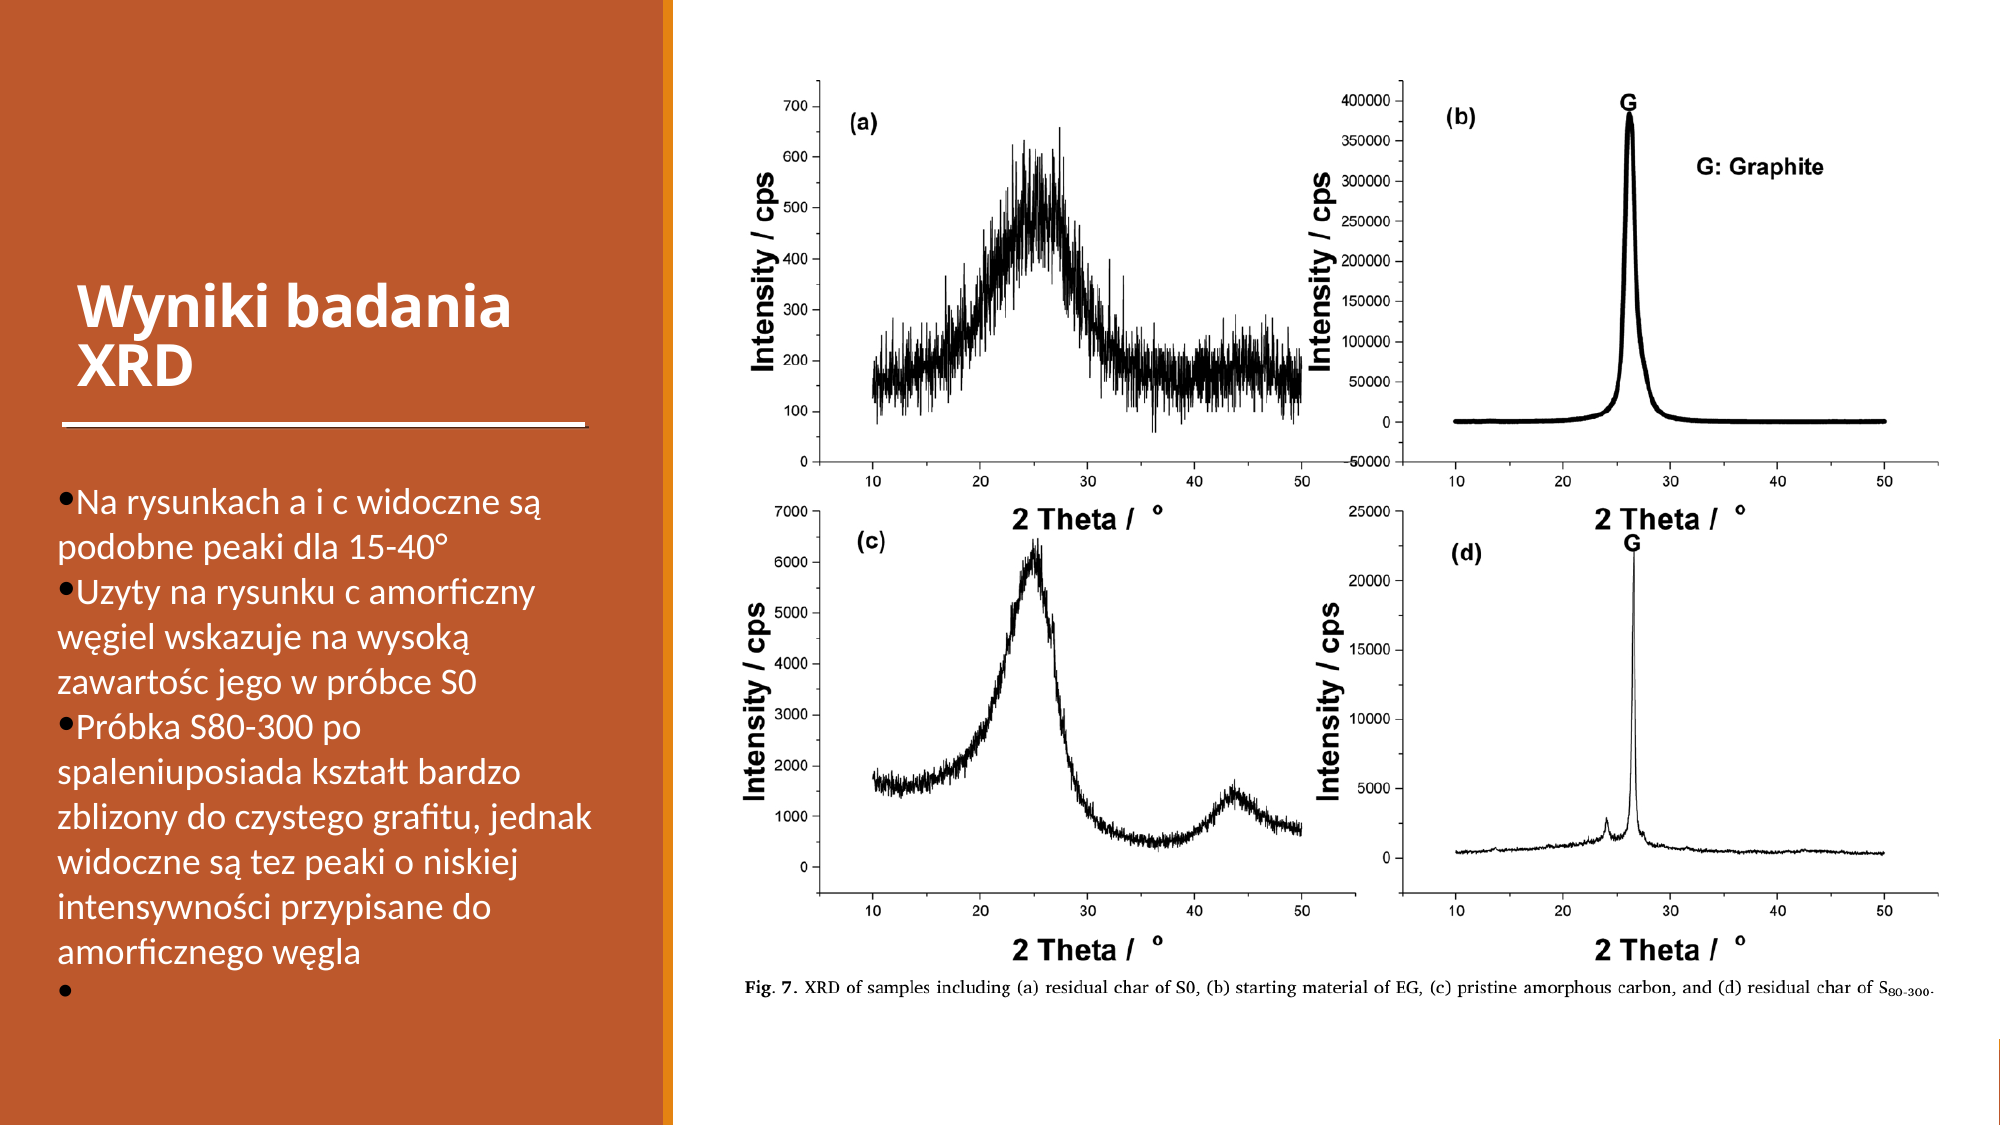

# Wyniki badania XRD
Na rysunkach a i c widoczne są podobne peaki dla 15-40°
Uzyty na rysunku c amorficzny węgiel wskazuje na wysoką zawartośc jego w próbce S0
Próbka S80-300 po spaleniuposiada kształt bardzo zblizony do czystego grafitu, jednak widoczne są tez peaki o niskiej intensywności przypisane do amorficznego węgla